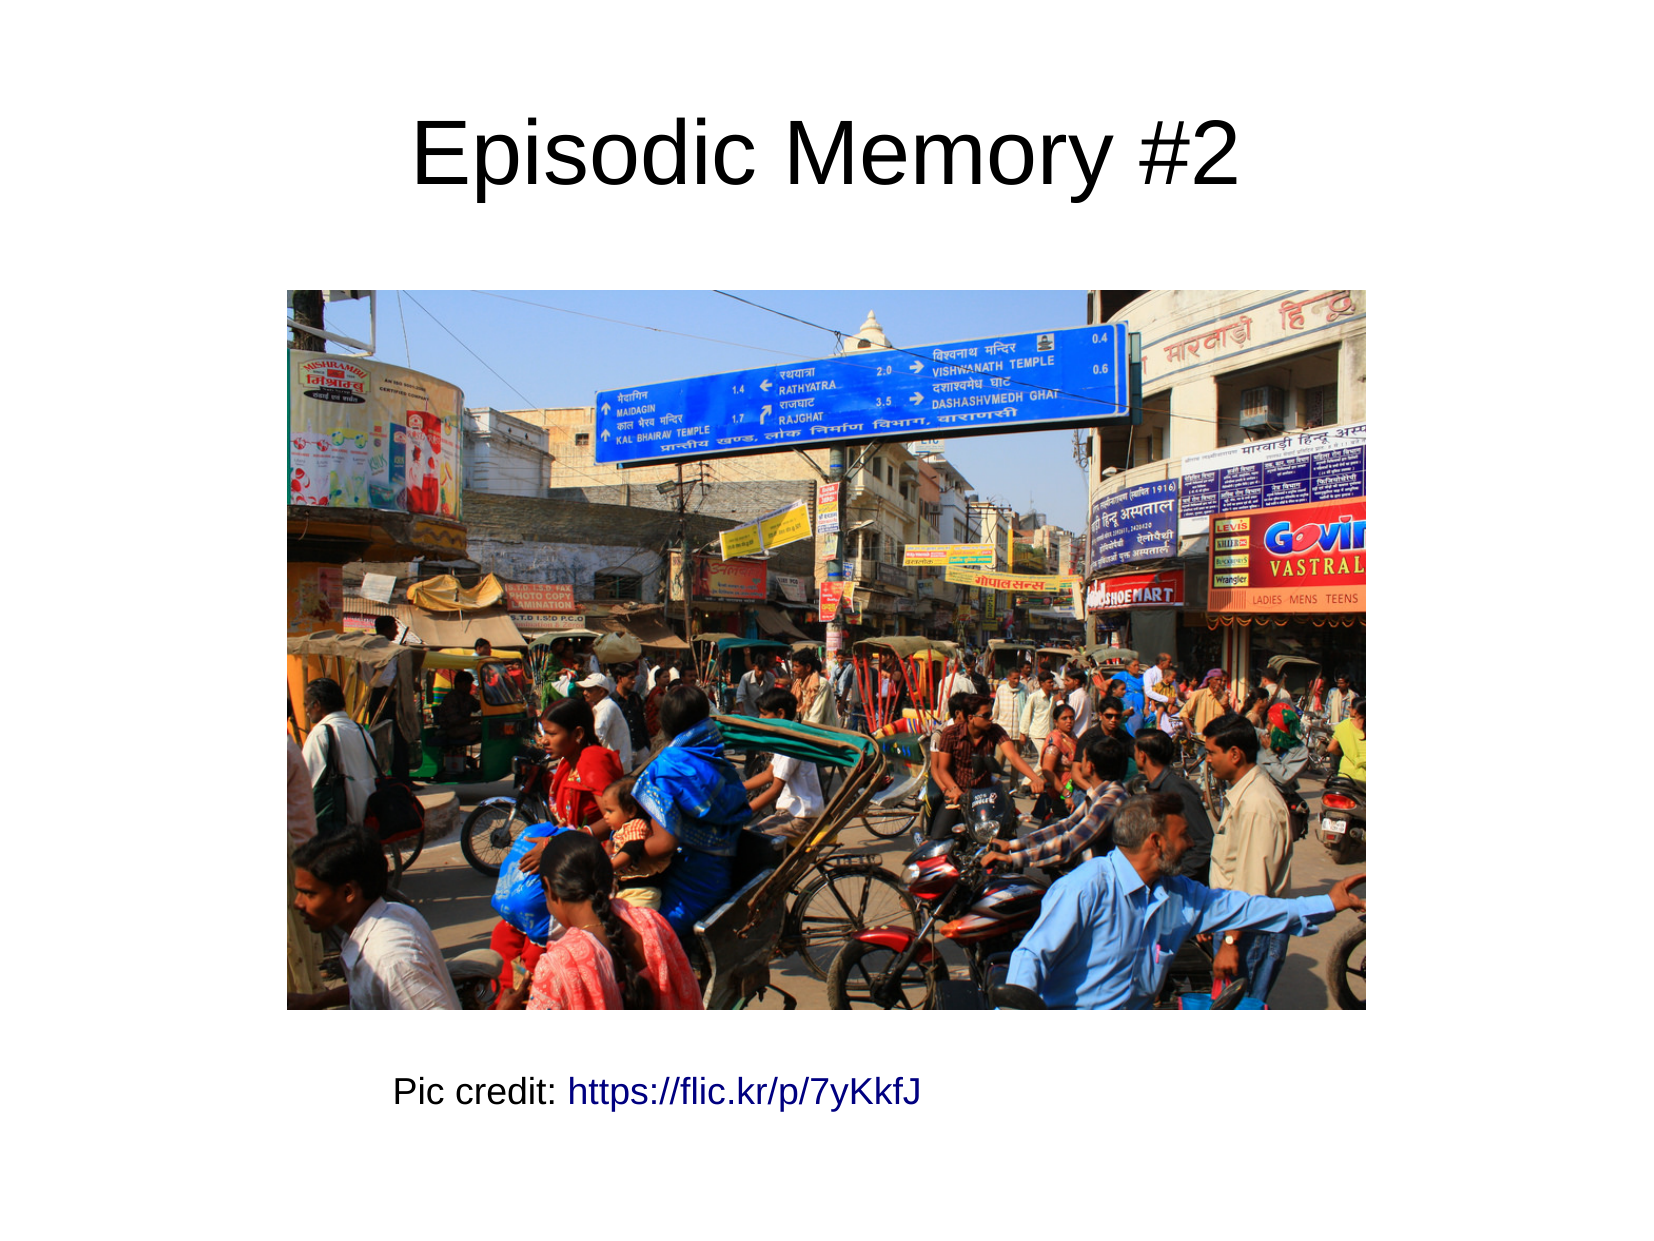

# Episodic Memory #2
Pic credit: https://flic.kr/p/7yKkfJ